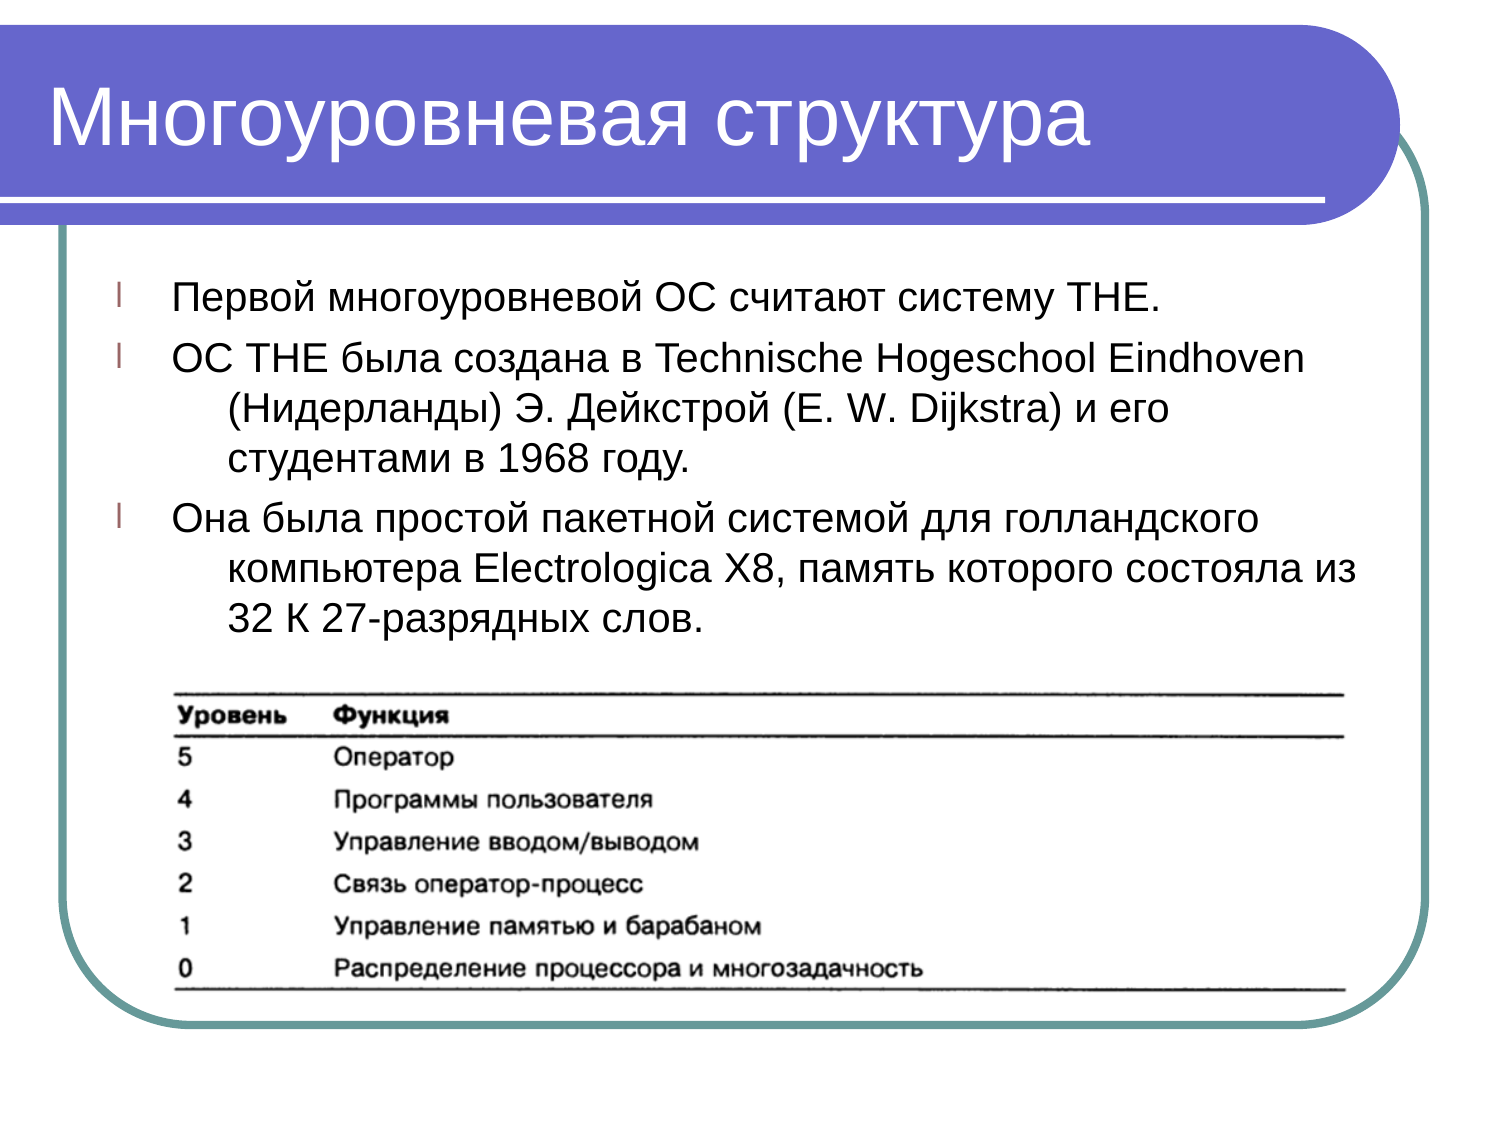

# Многоуровневая структура
Первой многоуровневой ОС считают систему THE.
ОС THE была создана в Technische Hogeschool Eindhoven (Нидерланды) Э. Дейкстрой (Е. W. Dijkstra) и его студентами в 1968 году.
Она была простой пакетной системой для голландского компьютера Electrologica Х8, память которого состояла из 32 К 27-разрядных слов.